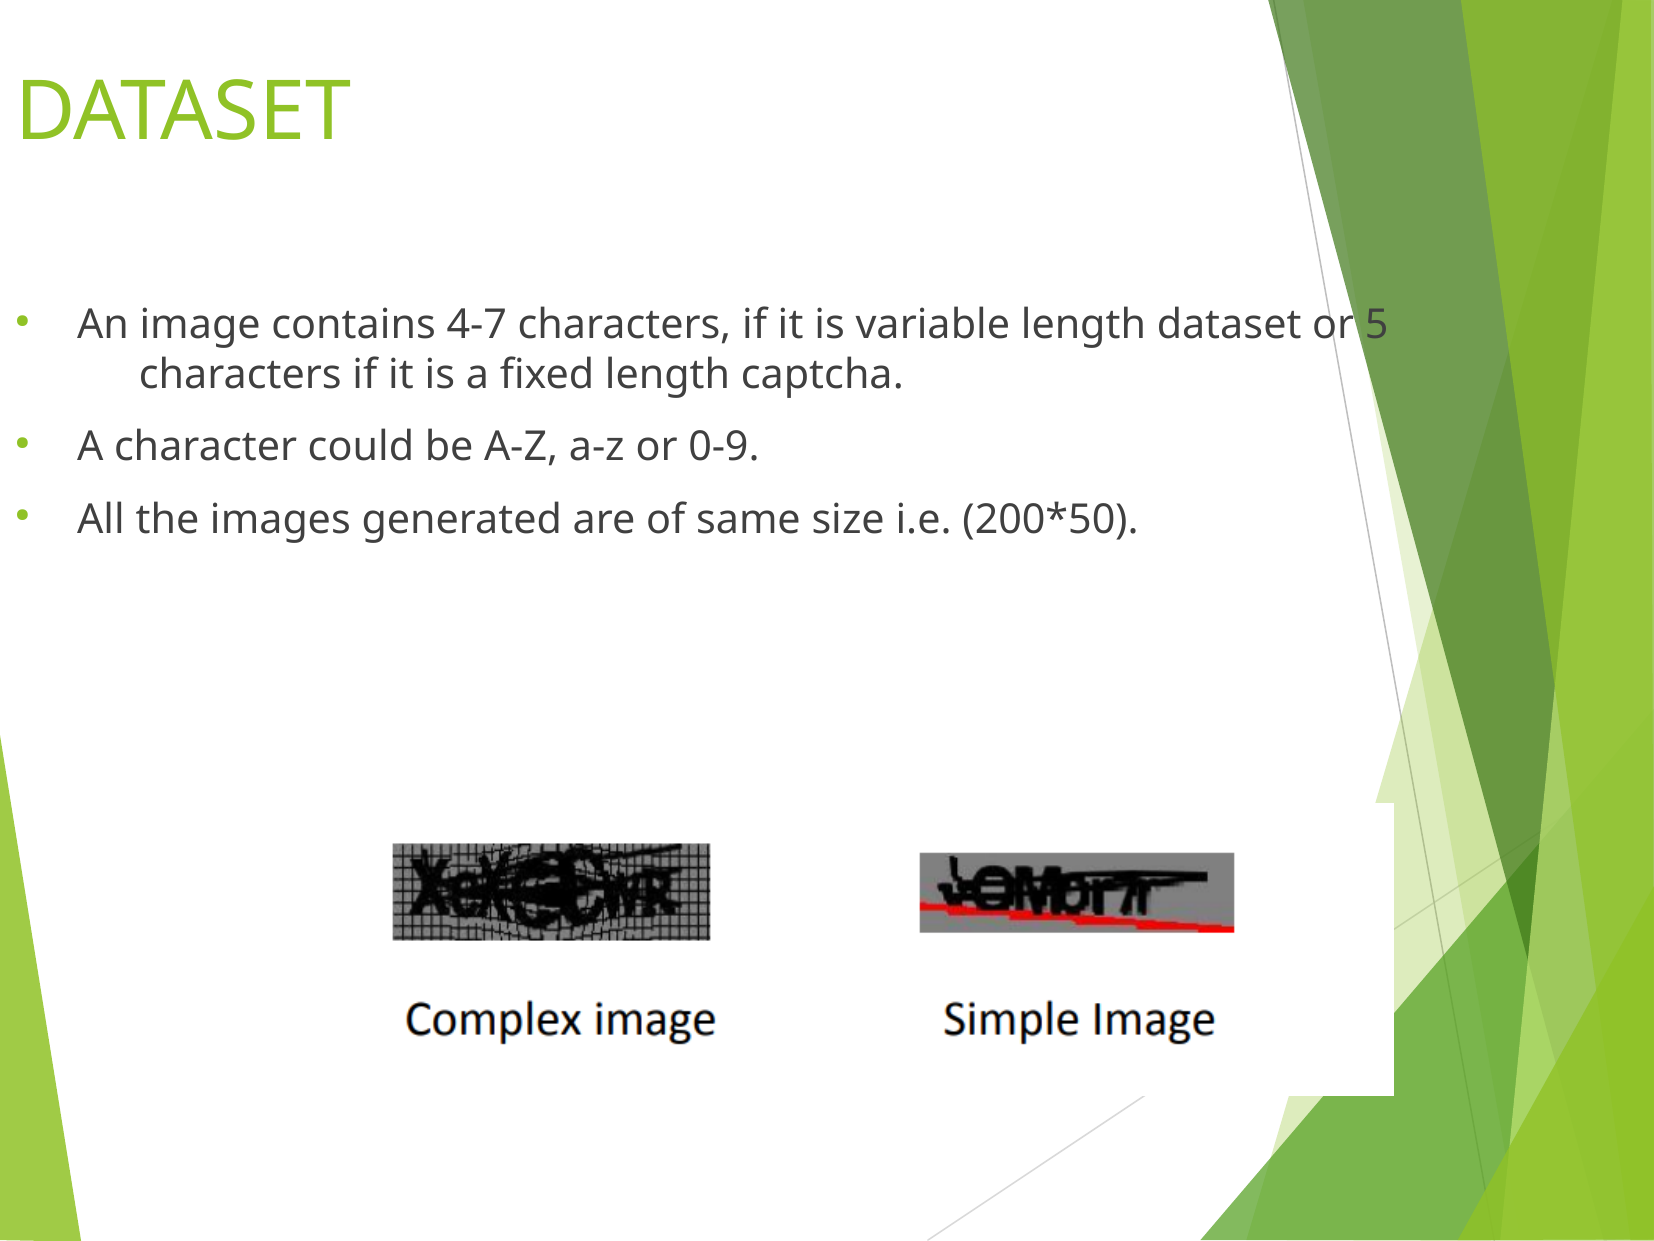

# DATASET
An image contains 4-7 characters, if it is variable length dataset or 5 characters if it is a fixed length captcha.
A character could be A-Z, a-z or 0-9.
All the images generated are of same size i.e. (200*50).